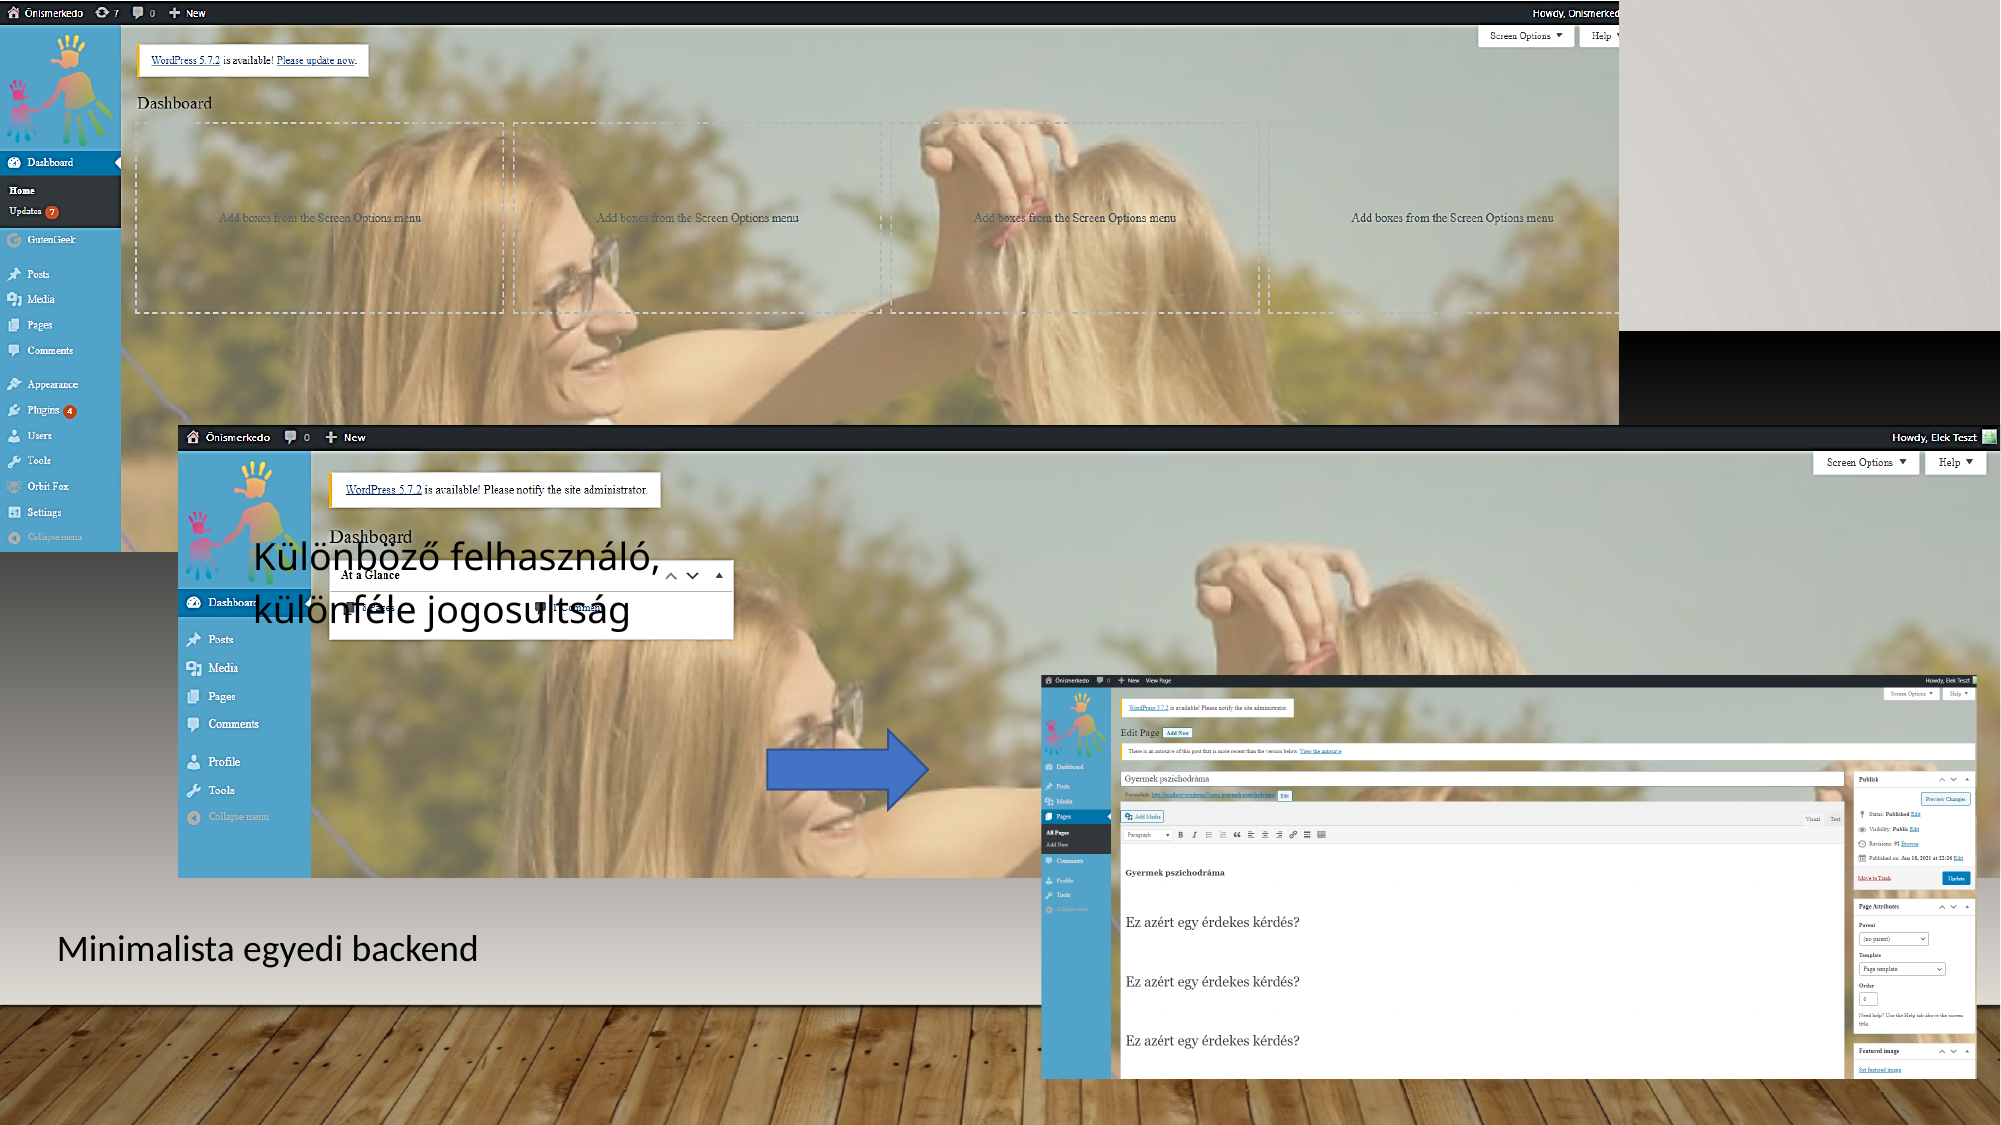

# Különböző felhasználó, különféle jogosultság
Minimalista egyedi backend